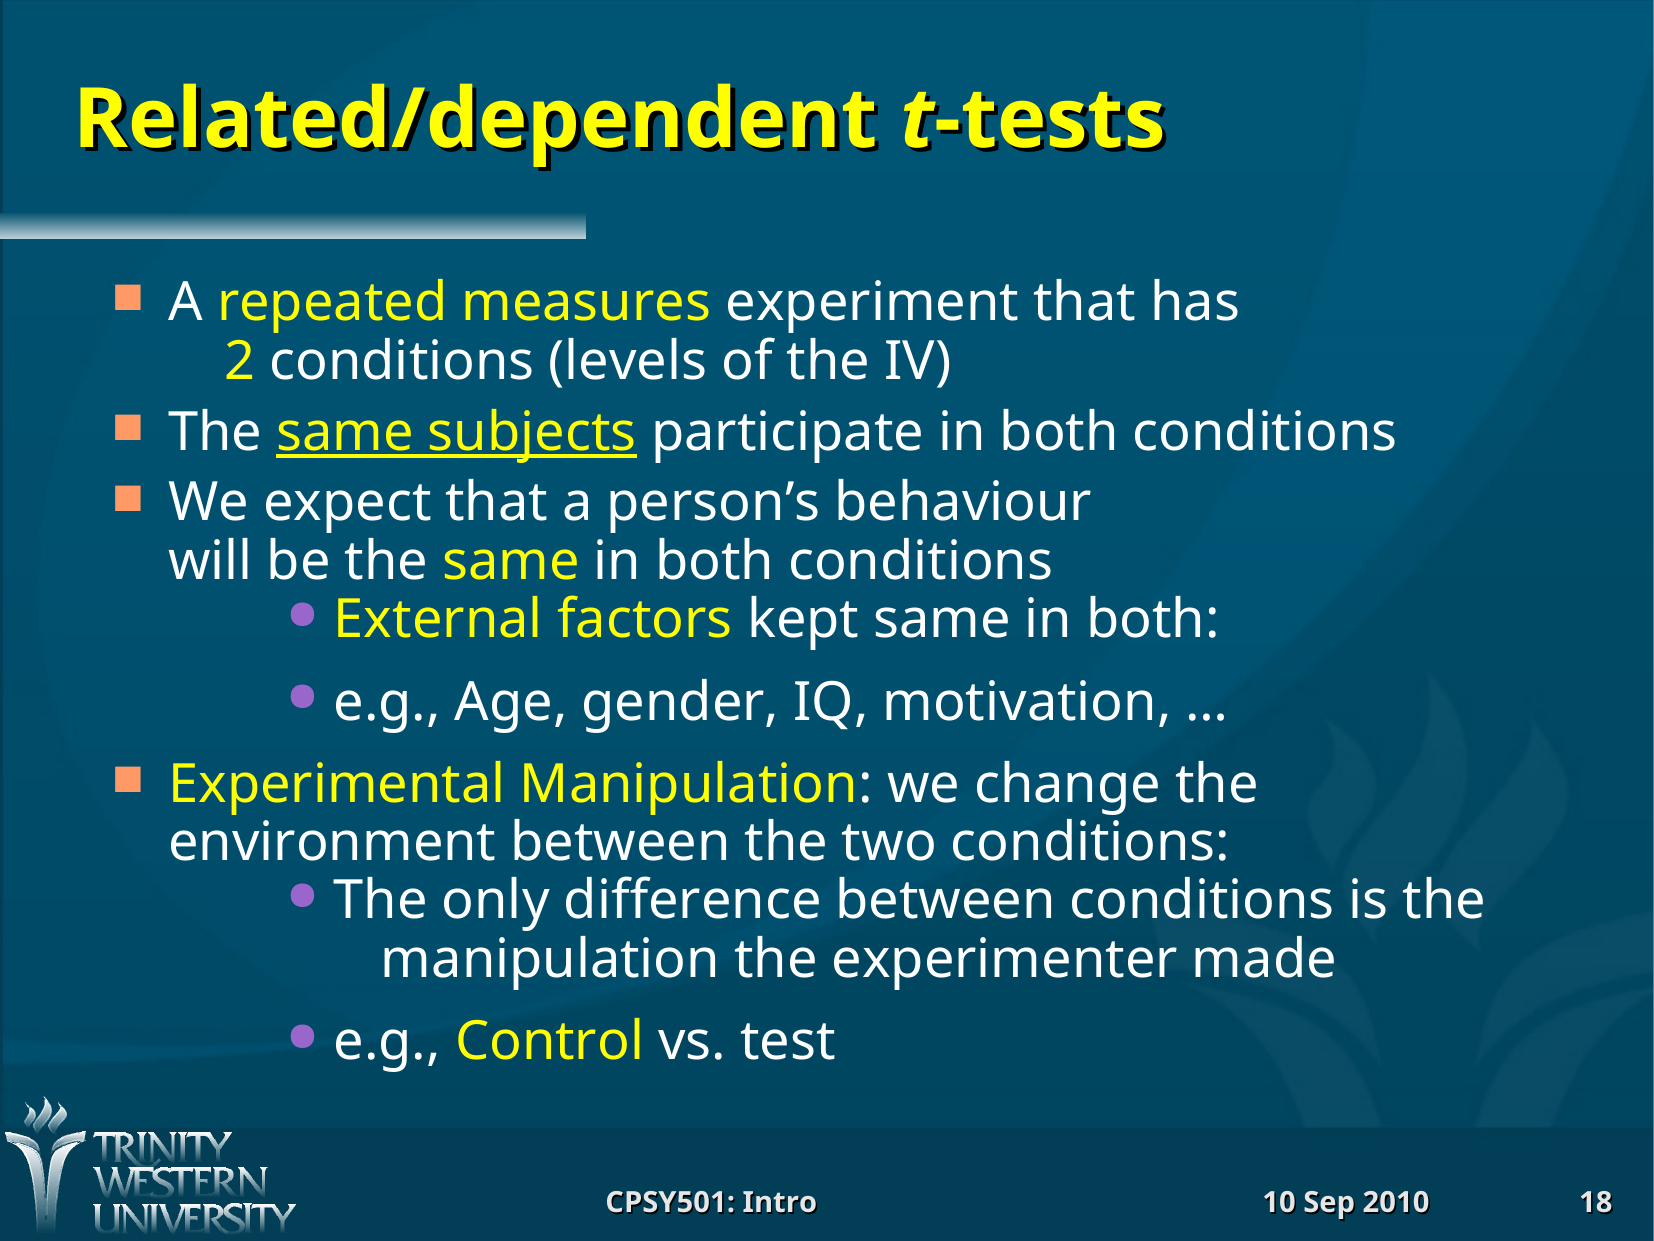

# Related/dependent t-tests
A repeated measures experiment that has
2 conditions (levels of the IV)
The same subjects participate in both conditions
We expect that a person’s behaviour
will be the same in both conditions
External factors kept same in both:
e.g., Age, gender, IQ, motivation, …
Experimental Manipulation: we change the environment between the two conditions:
The only difference between conditions is the manipulation the experimenter made
e.g., Control vs. test
CPSY501: Intro
10 Sep 2010
18